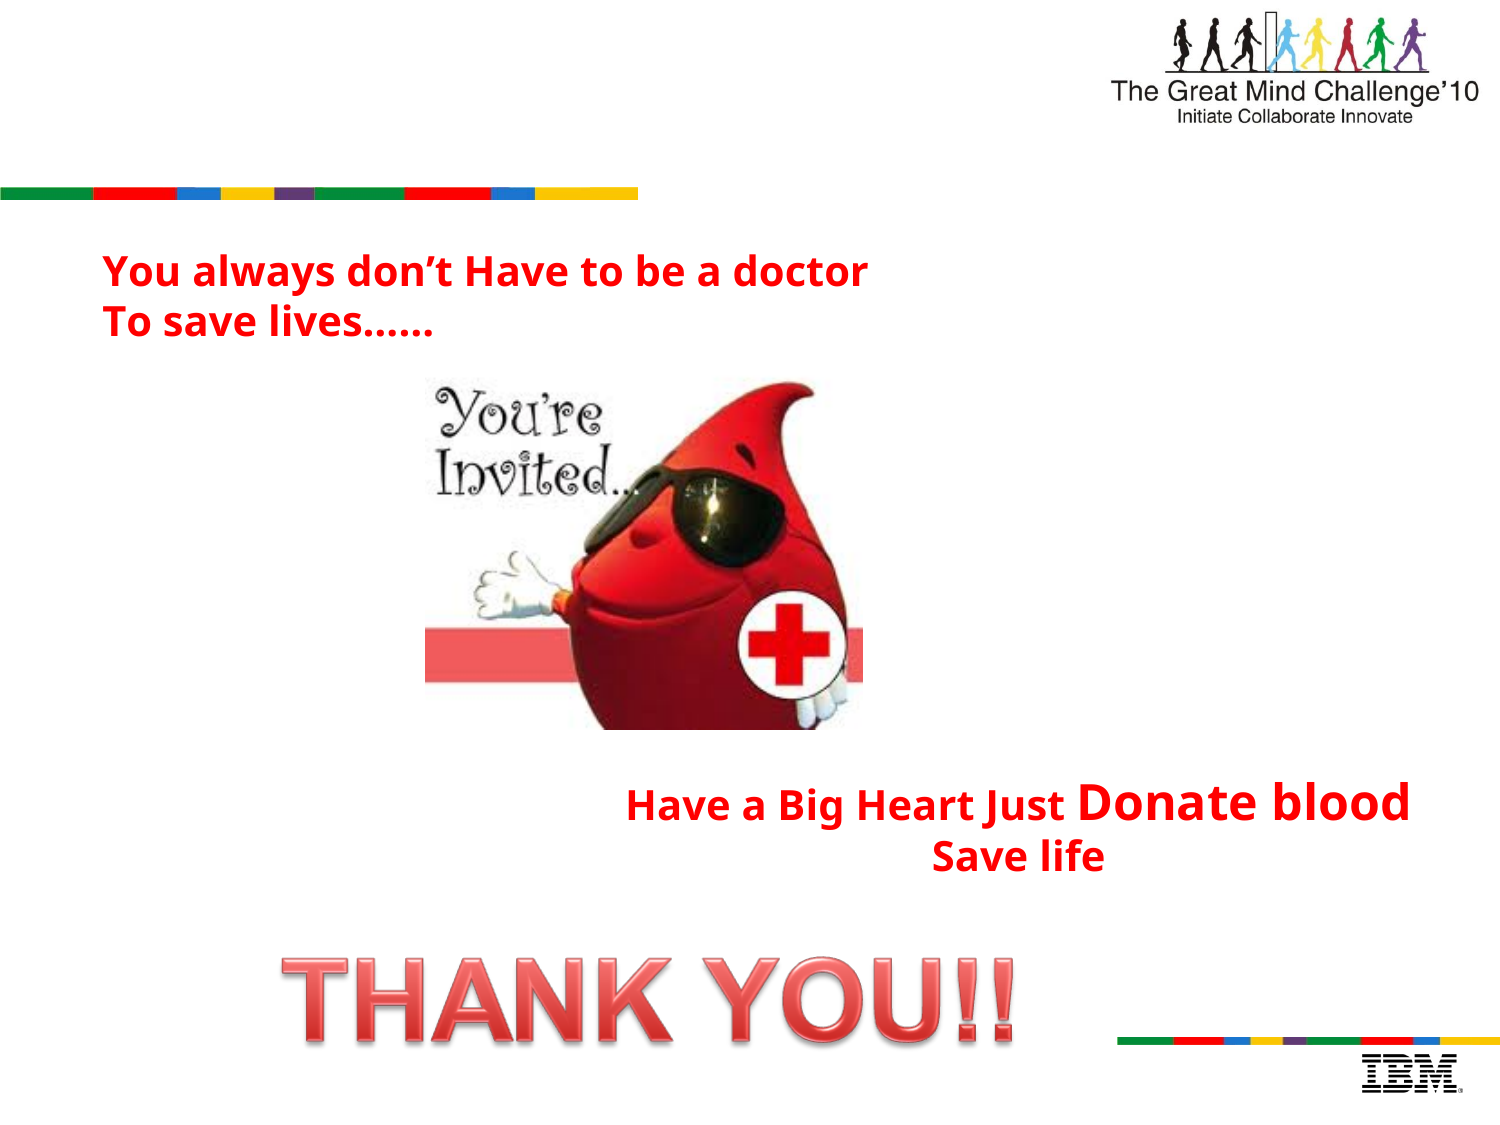

You always don’t Have to be a doctor
To save lives……
Have a Big Heart Just Donate blood
Save life